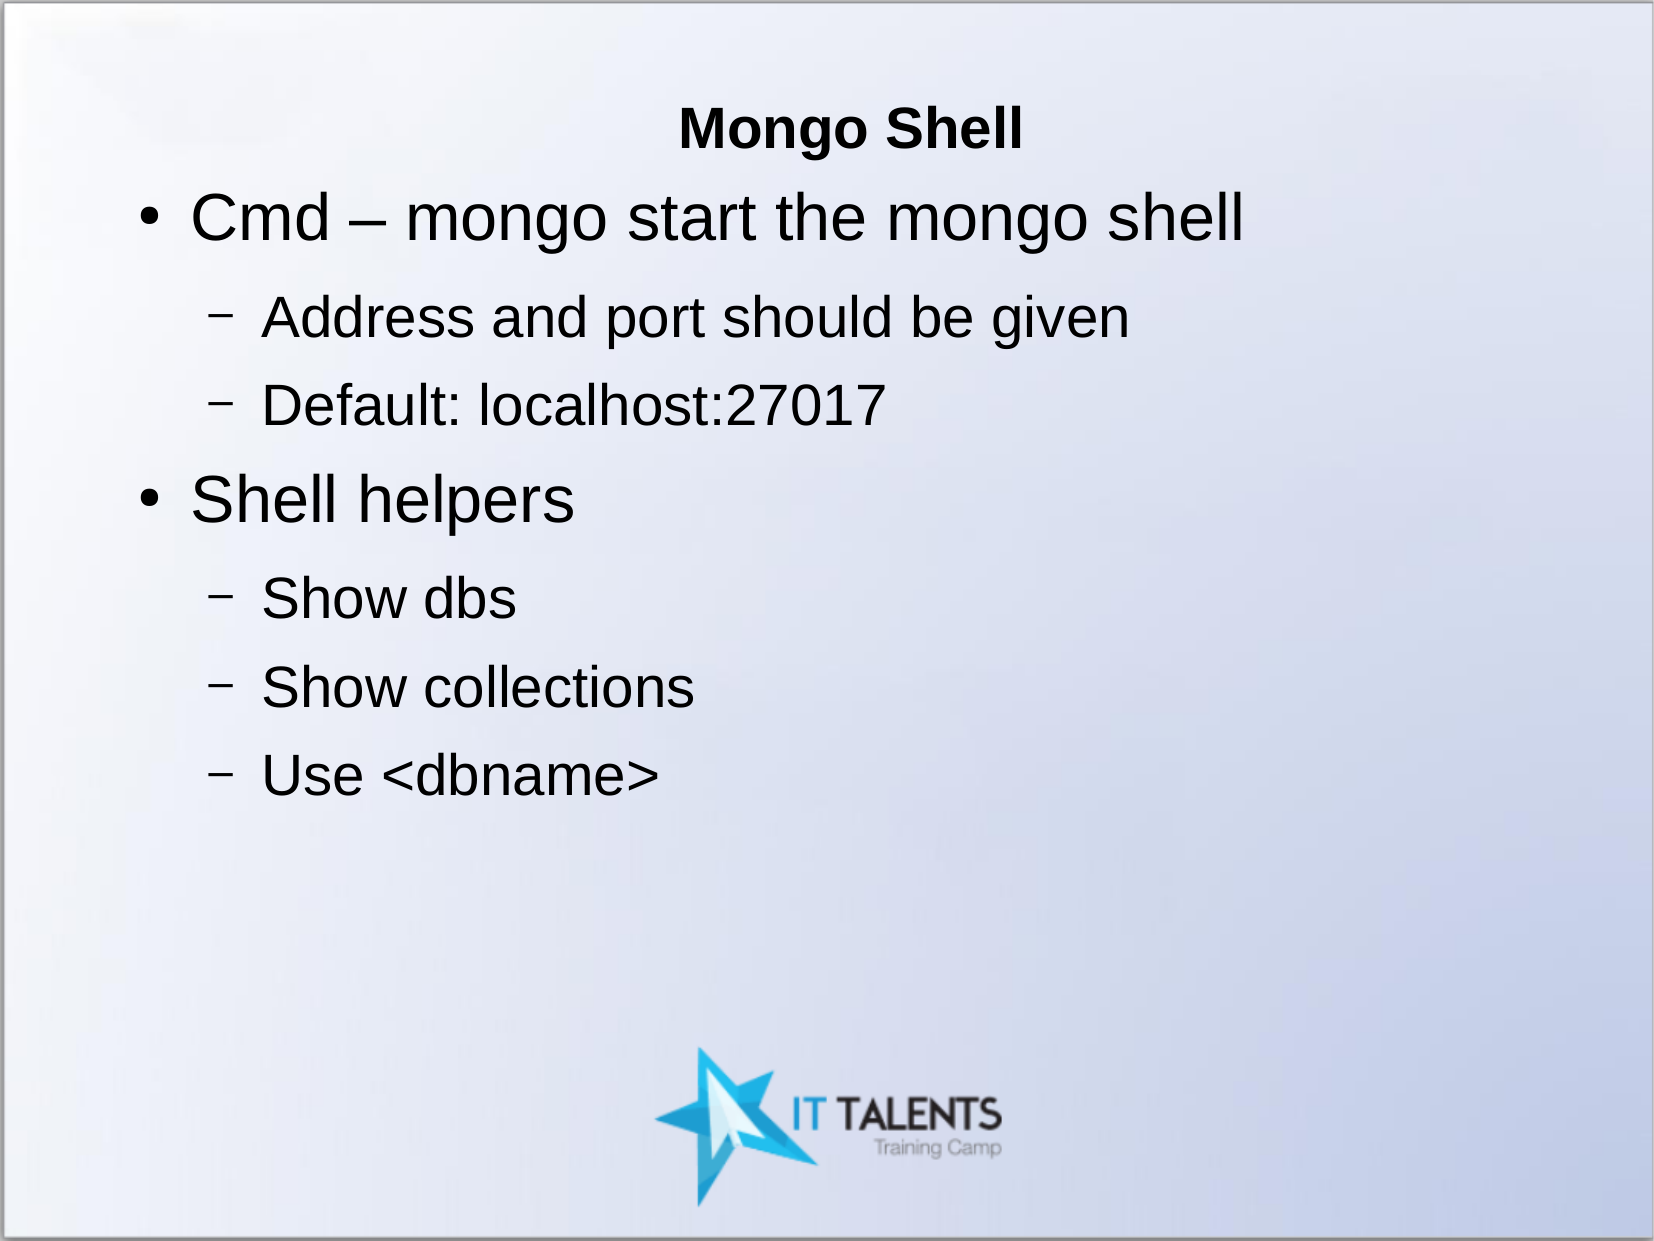

# Mongo Shell
Cmd – mongo start the mongo shell
Address and port should be given
Default: localhost:27017
Shell helpers
Show dbs
Show collections
Use <dbname>